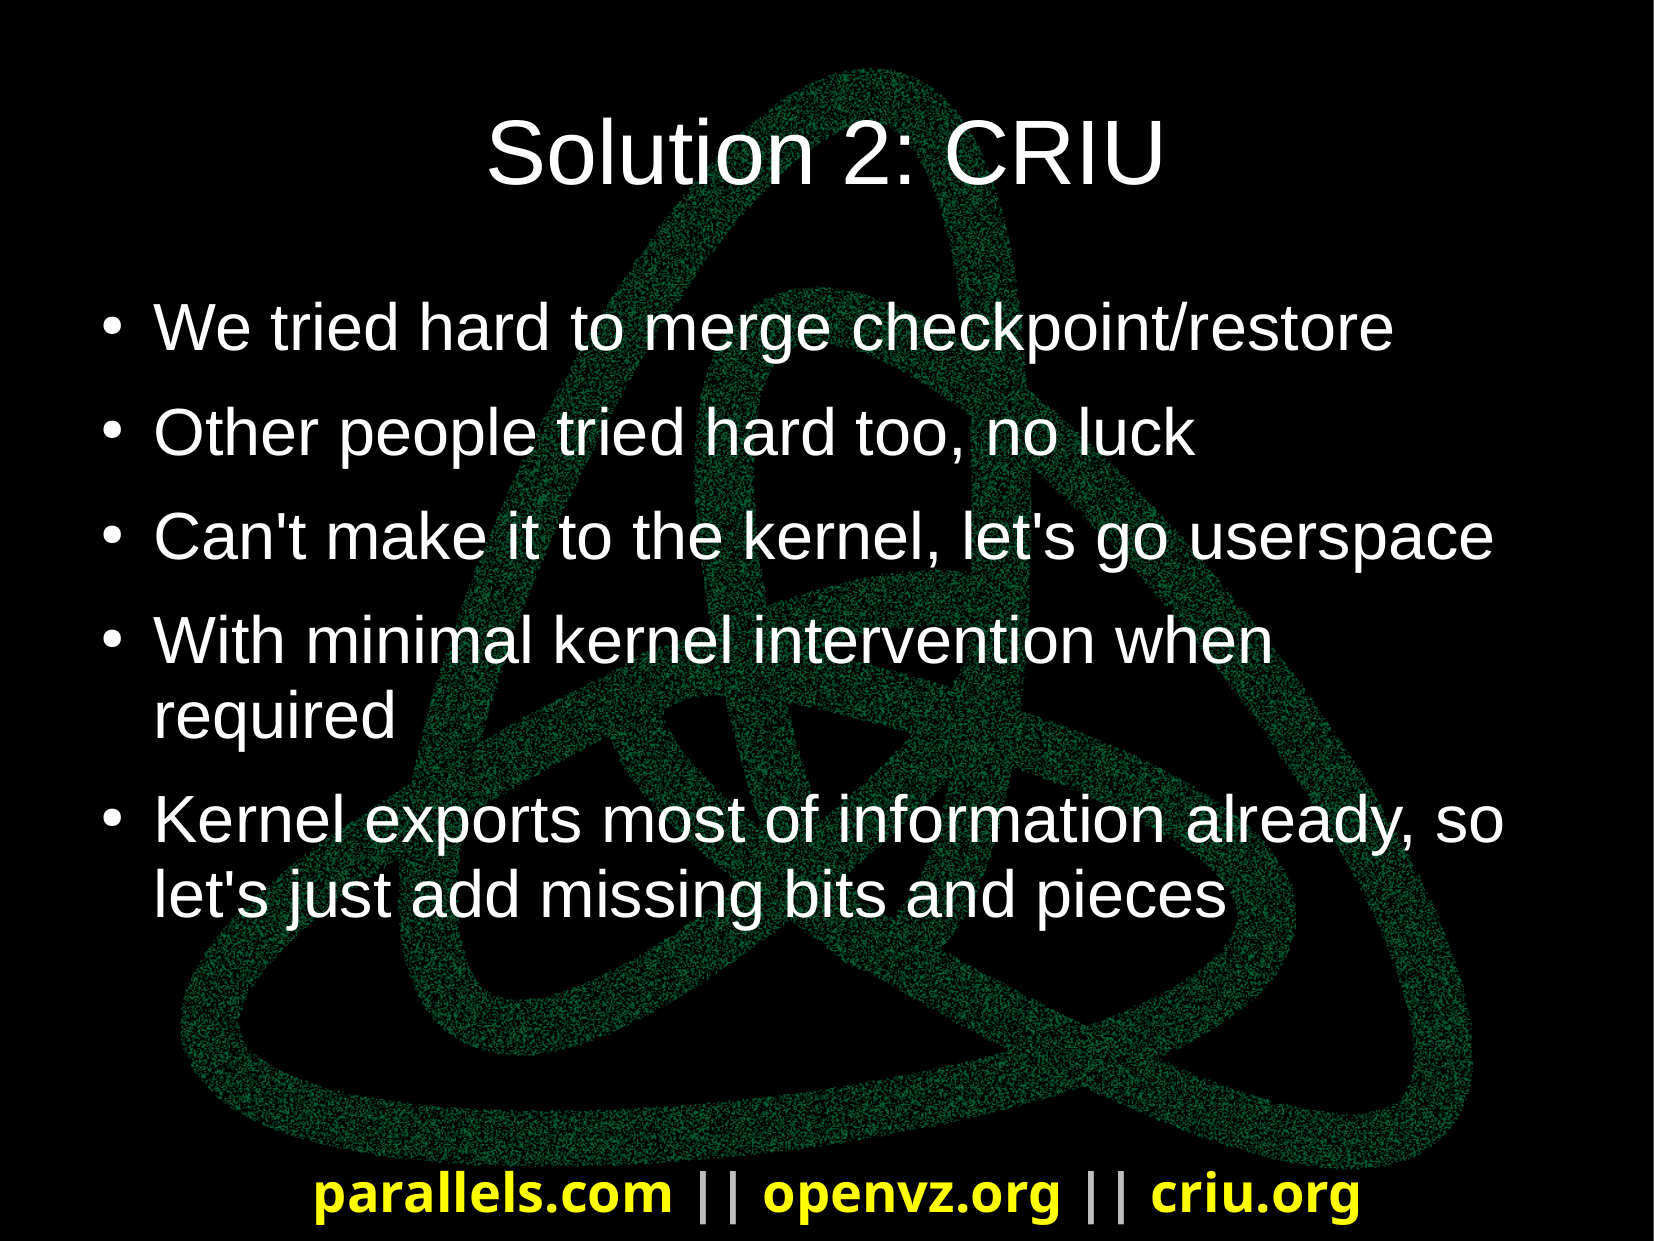

# Solution 2: CRIU
We tried hard to merge checkpoint/restore
Other people tried hard too, no luck
Can't make it to the kernel, let's go userspace
With minimal kernel intervention when required
Kernel exports most of information already, so
let's just add missing bits and pieces